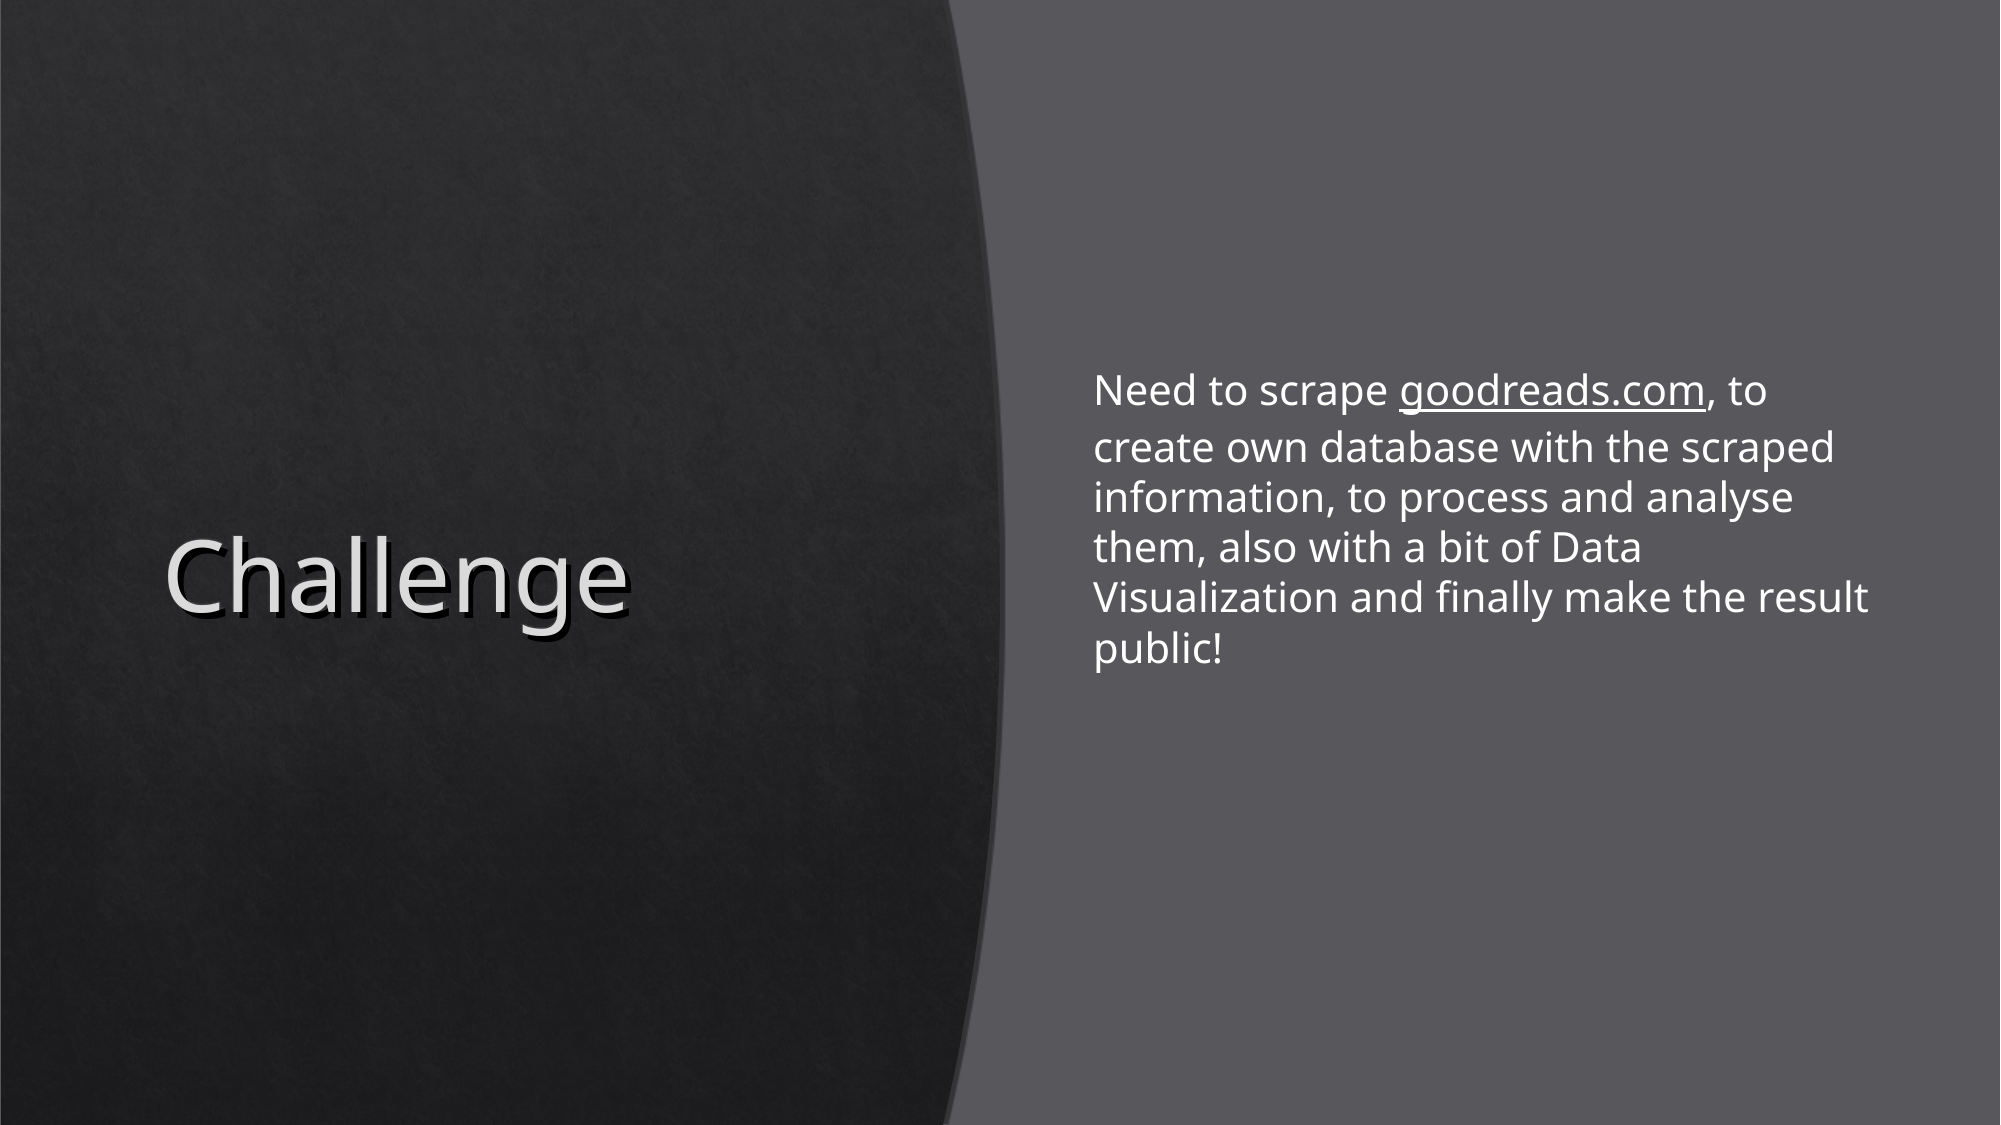

# Challenge
Need to scrape goodreads.com, to create own database with the scraped information, to process and analyse them, also with a bit of Data Visualization and finally make the result public!